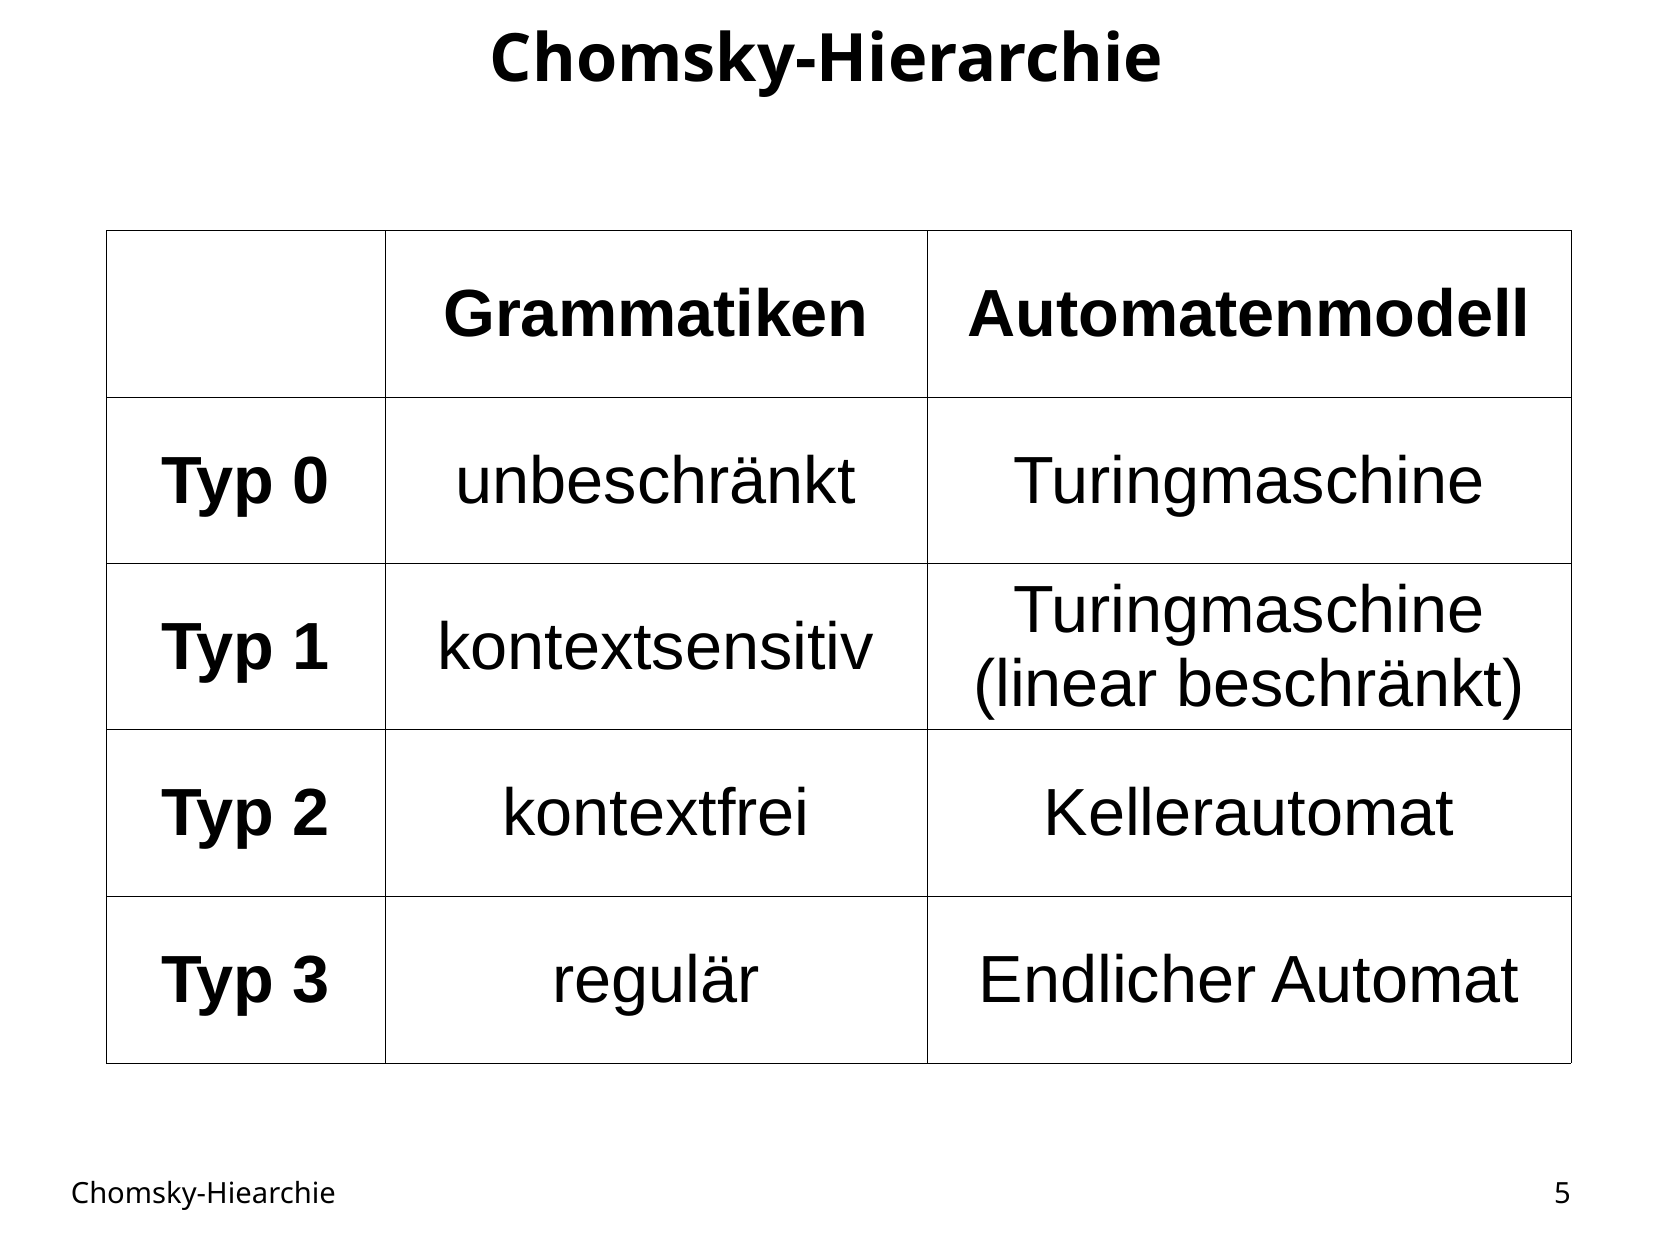

# Chomsky-Hierarchie
| | Grammatiken | Automatenmodell |
| --- | --- | --- |
| Typ 0 | unbeschränkt | Turingmaschine |
| Typ 1 | kontextsensitiv | Turingmaschine (linear beschränkt) |
| Typ 2 | kontextfrei | Kellerautomat |
| Typ 3 | regulär | Endlicher Automat |
Chomsky-Hiearchie
5